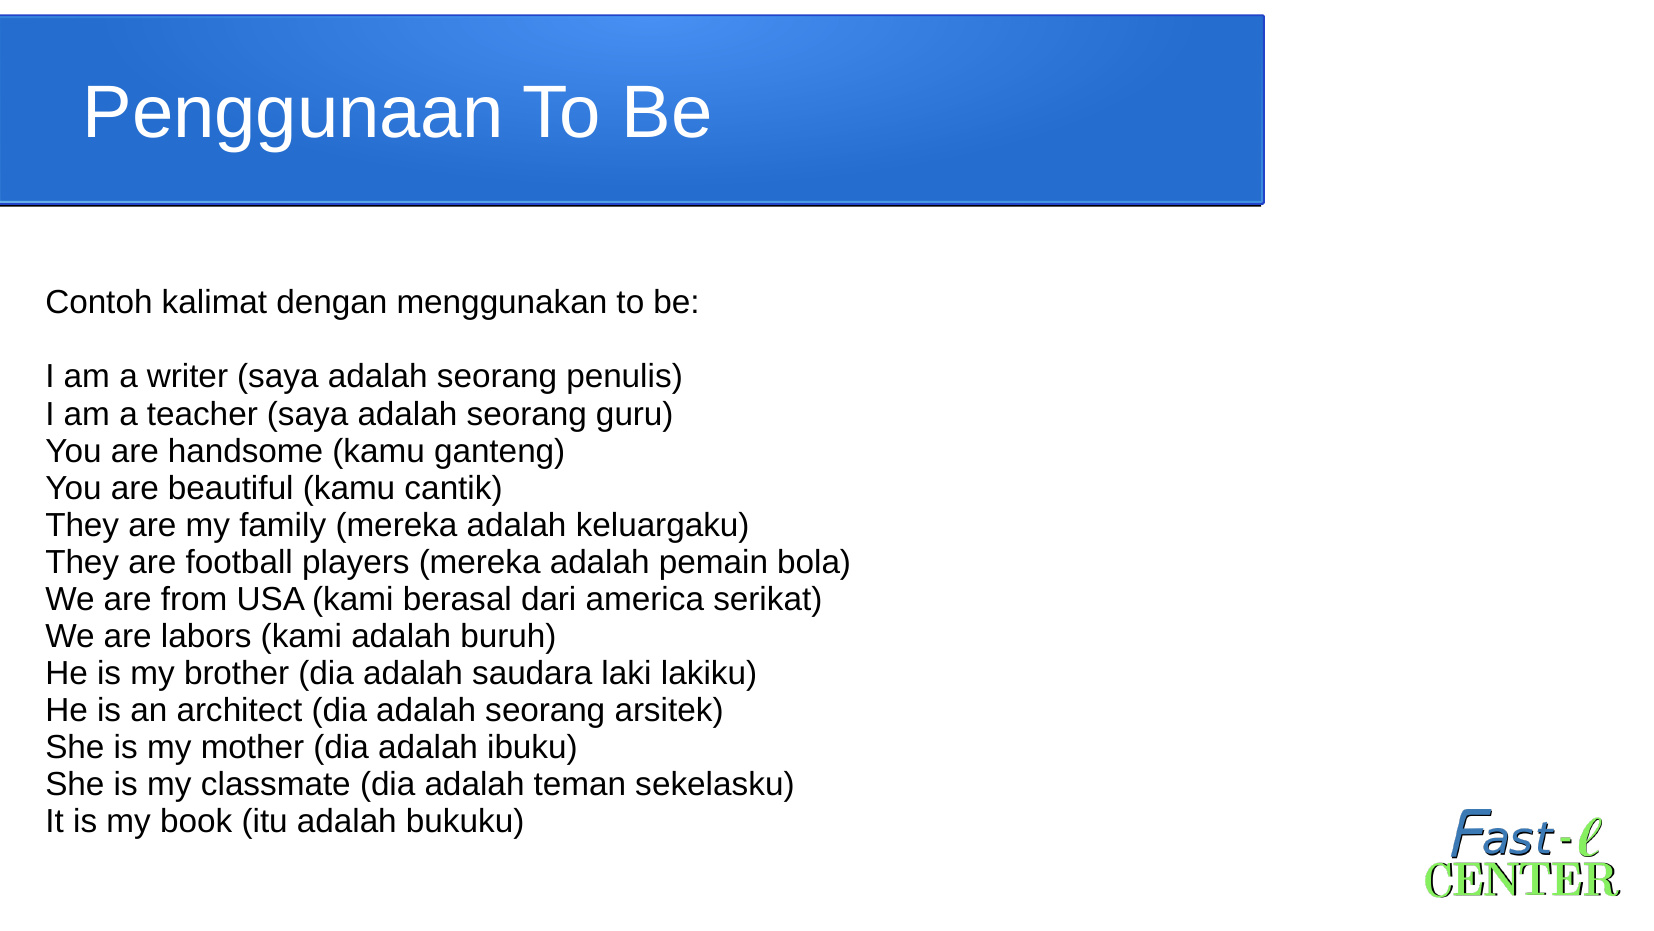

Contoh kalimat dengan menggunakan to be:
I am a writer (saya adalah seorang penulis)
I am a teacher (saya adalah seorang guru)
You are handsome (kamu ganteng)
You are beautiful (kamu cantik)
They are my family (mereka adalah keluargaku)
They are football players (mereka adalah pemain bola)
We are from USA (kami berasal dari america serikat)
We are labors (kami adalah buruh)
He is my brother (dia adalah saudara laki lakiku)
He is an architect (dia adalah seorang arsitek)
She is my mother (dia adalah ibuku)
She is my classmate (dia adalah teman sekelasku)
It is my book (itu adalah bukuku)
# Penggunaan To Be